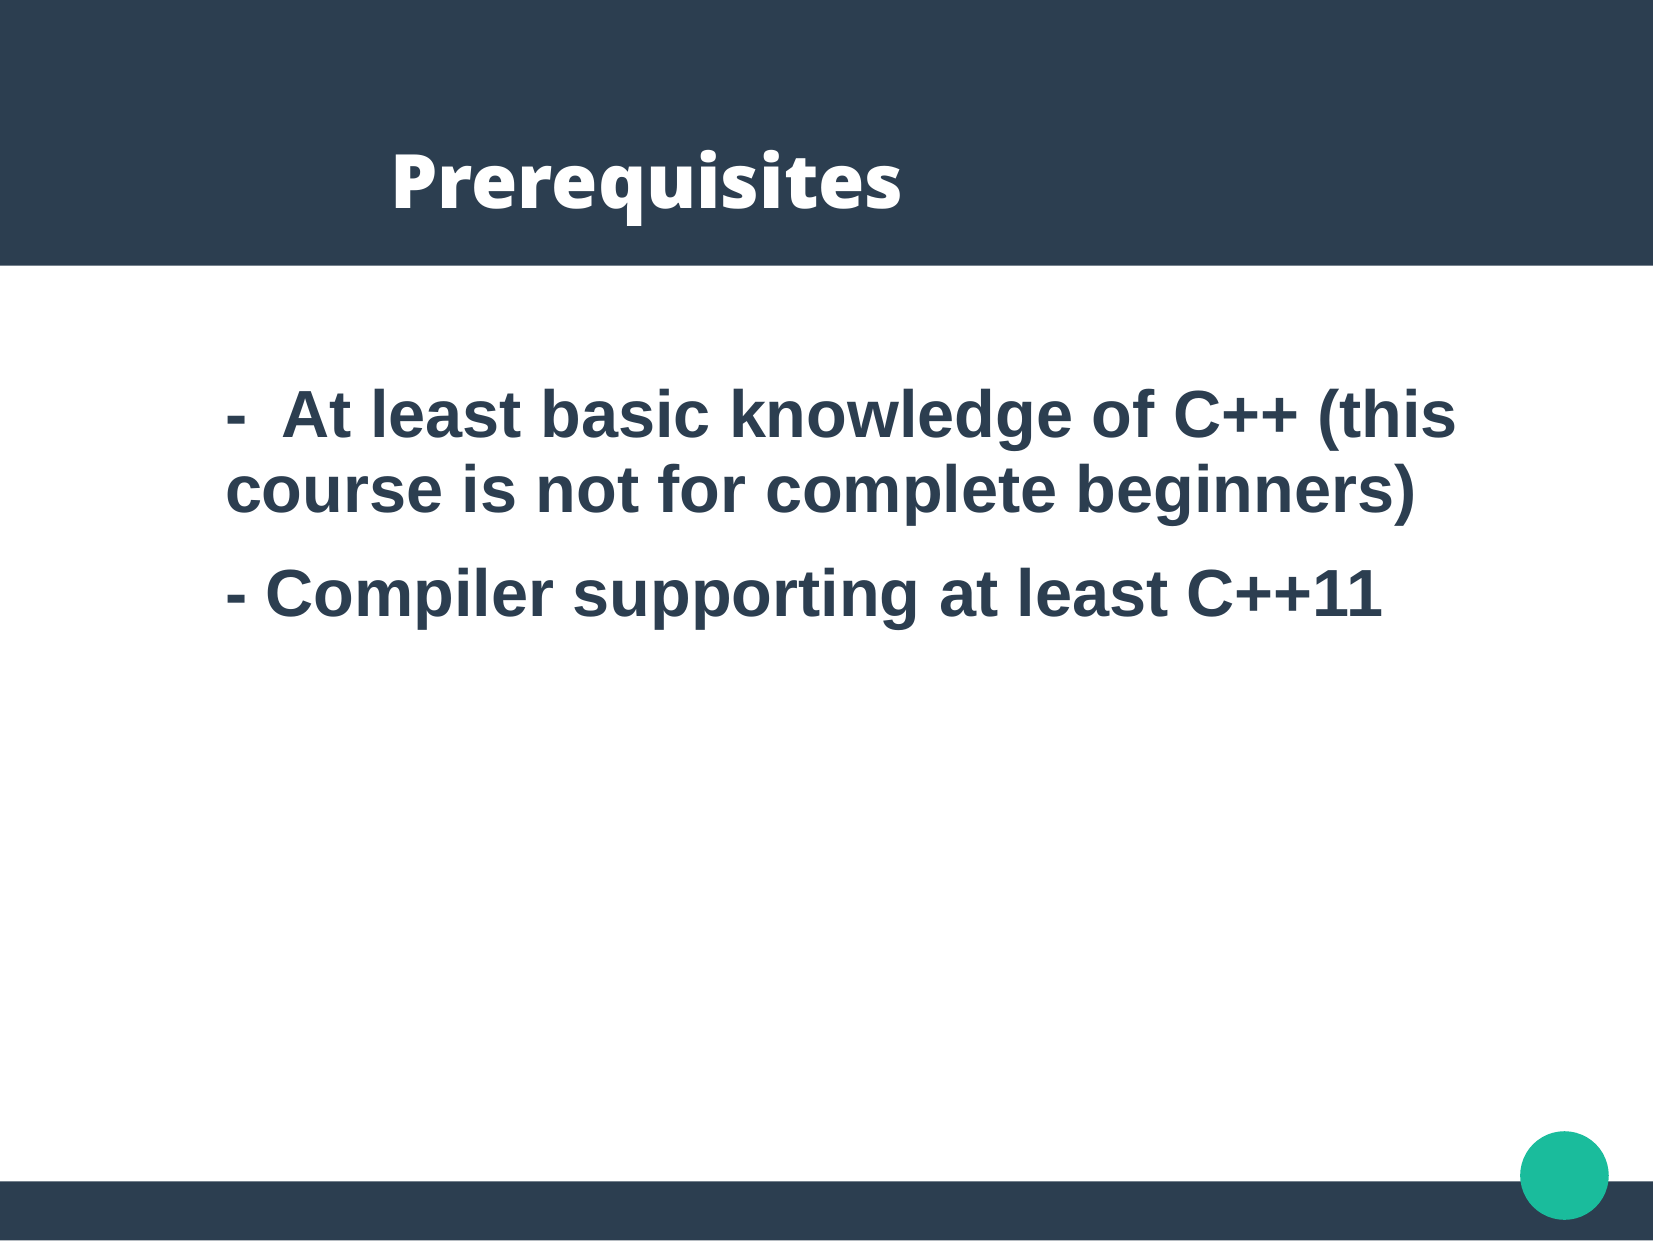

# Prerequisites
- At least basic knowledge of C++ (this course is not for complete beginners)
- Compiler supporting at least C++11